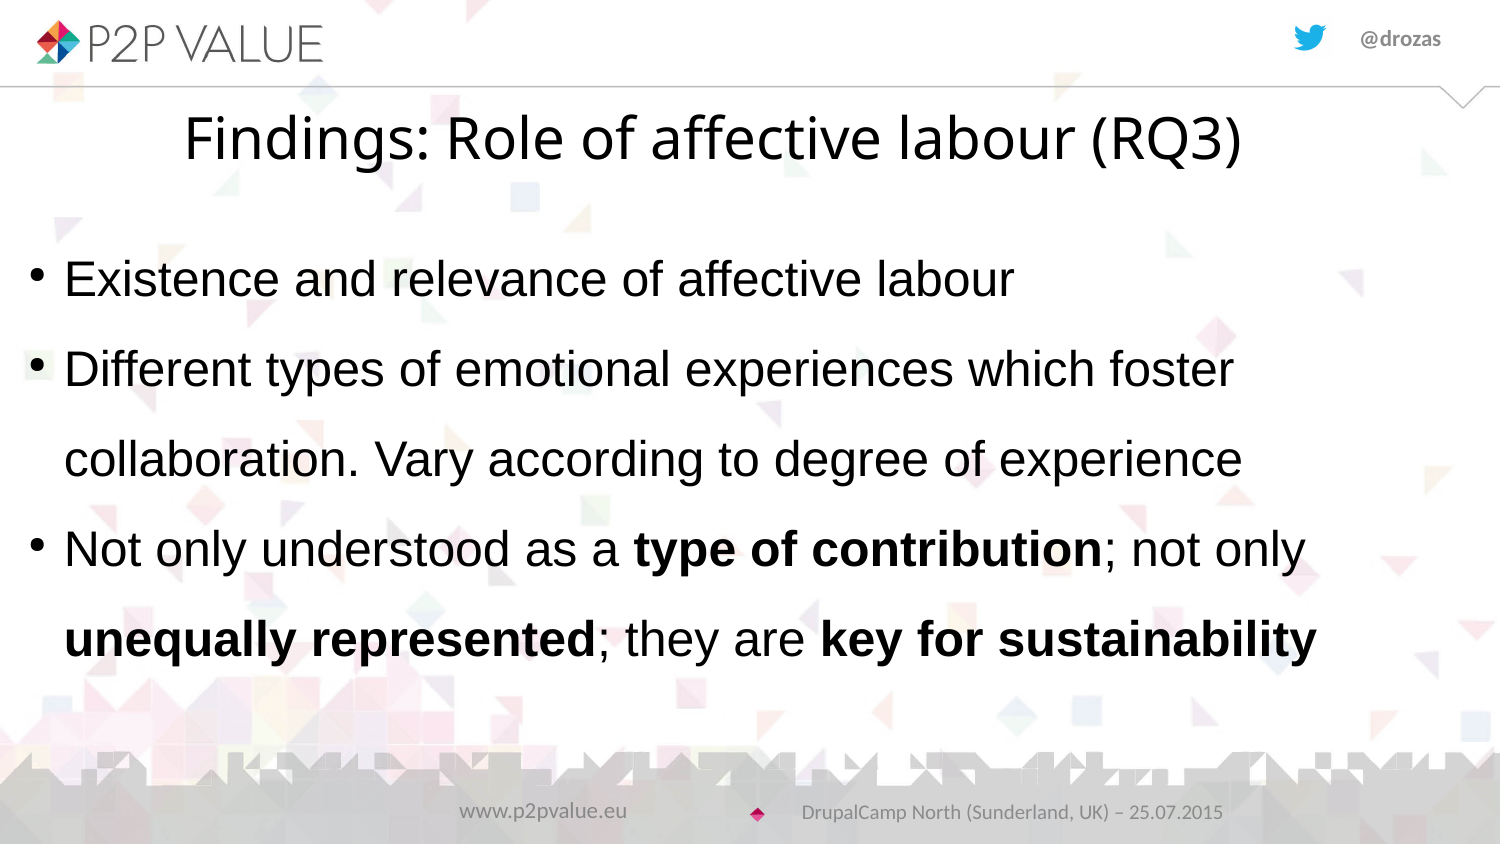

@drozas
# Findings: Role of affective labour (RQ3)
Existence and relevance of affective labour
Different types of emotional experiences which foster collaboration. Vary according to degree of experience
Not only understood as a type of contribution; not only unequally represented; they are key for sustainability
DrupalCamp North (Sunderland, UK) – 25.07.2015
www.p2pvalue.eu